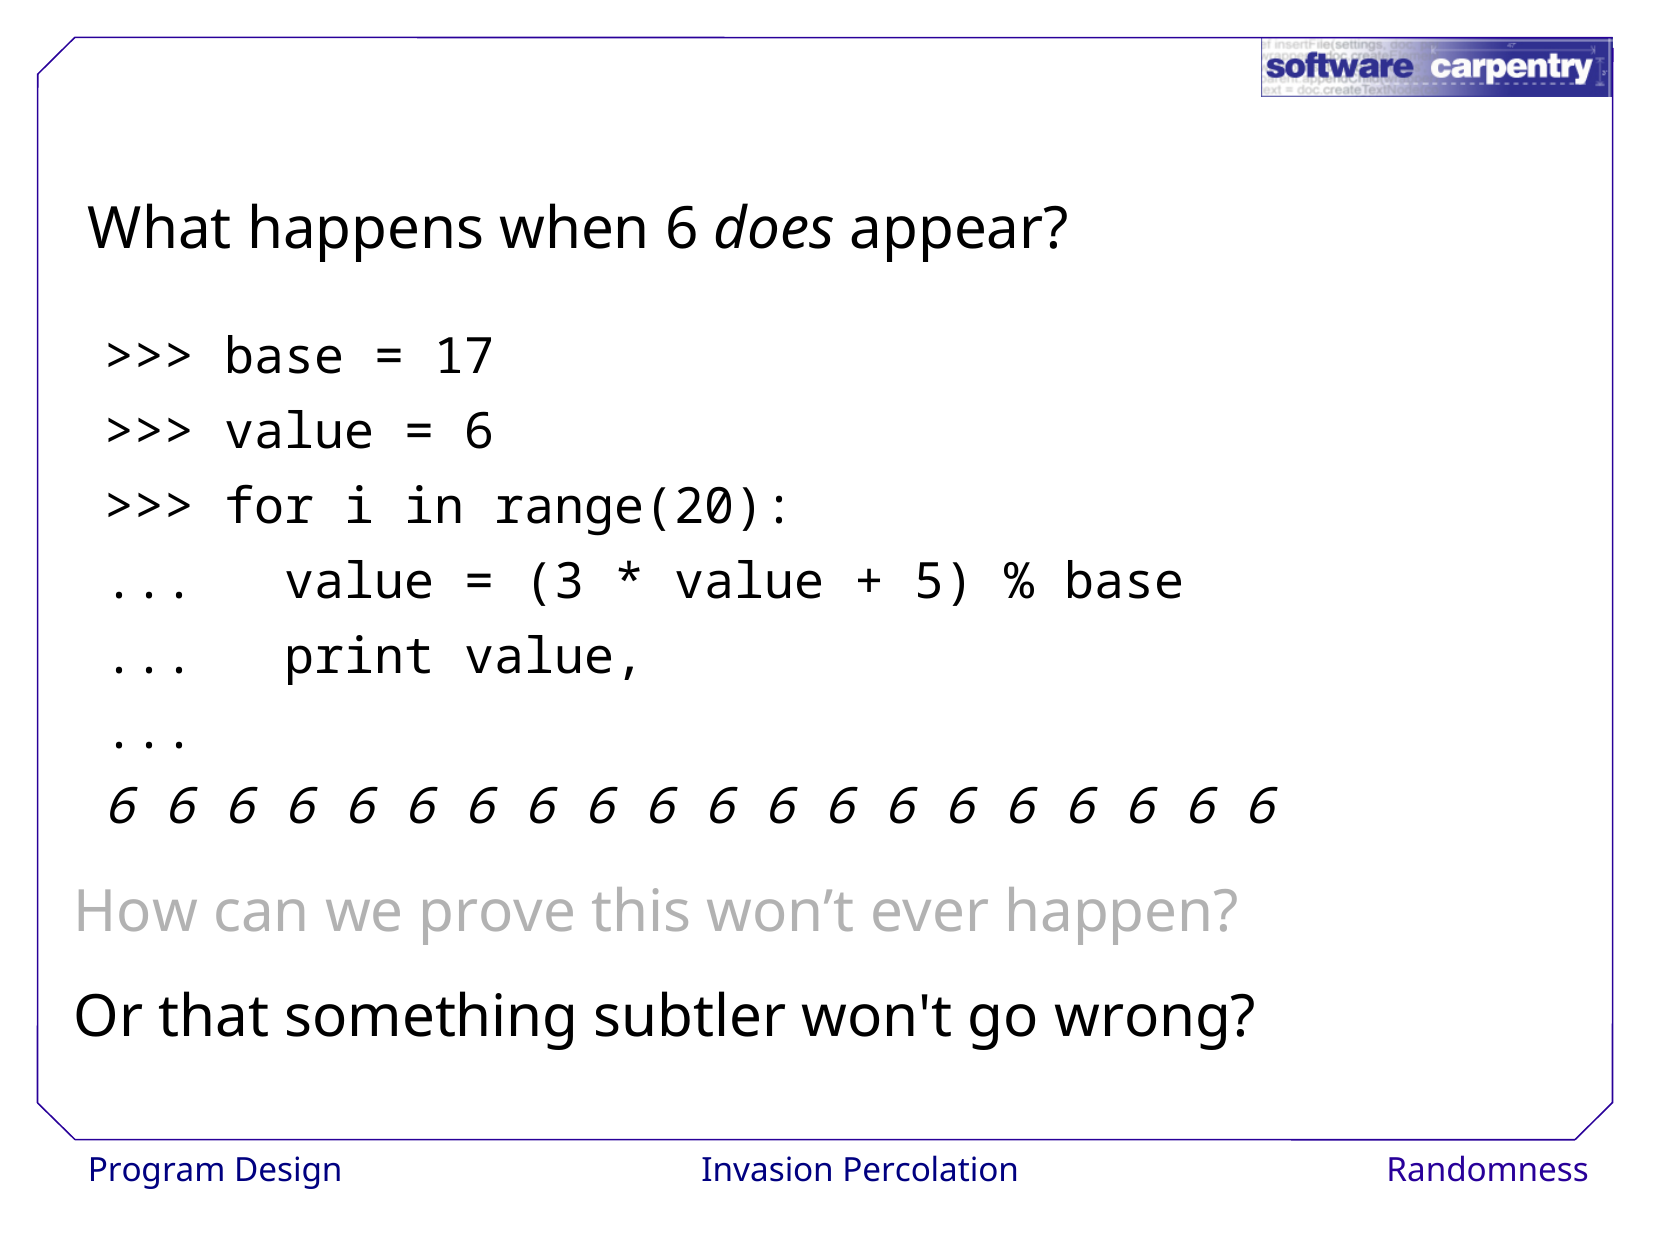

What happens when 6 does appear?
>>> base = 17
>>> value = 6
>>> for i in range(20):
... value = (3 * value + 5) % base
... print value,
...
6 6 6 6 6 6 6 6 6 6 6 6 6 6 6 6 6 6 6 6
How can we prove this won’t ever happen?
Or that something subtler won't go wrong?